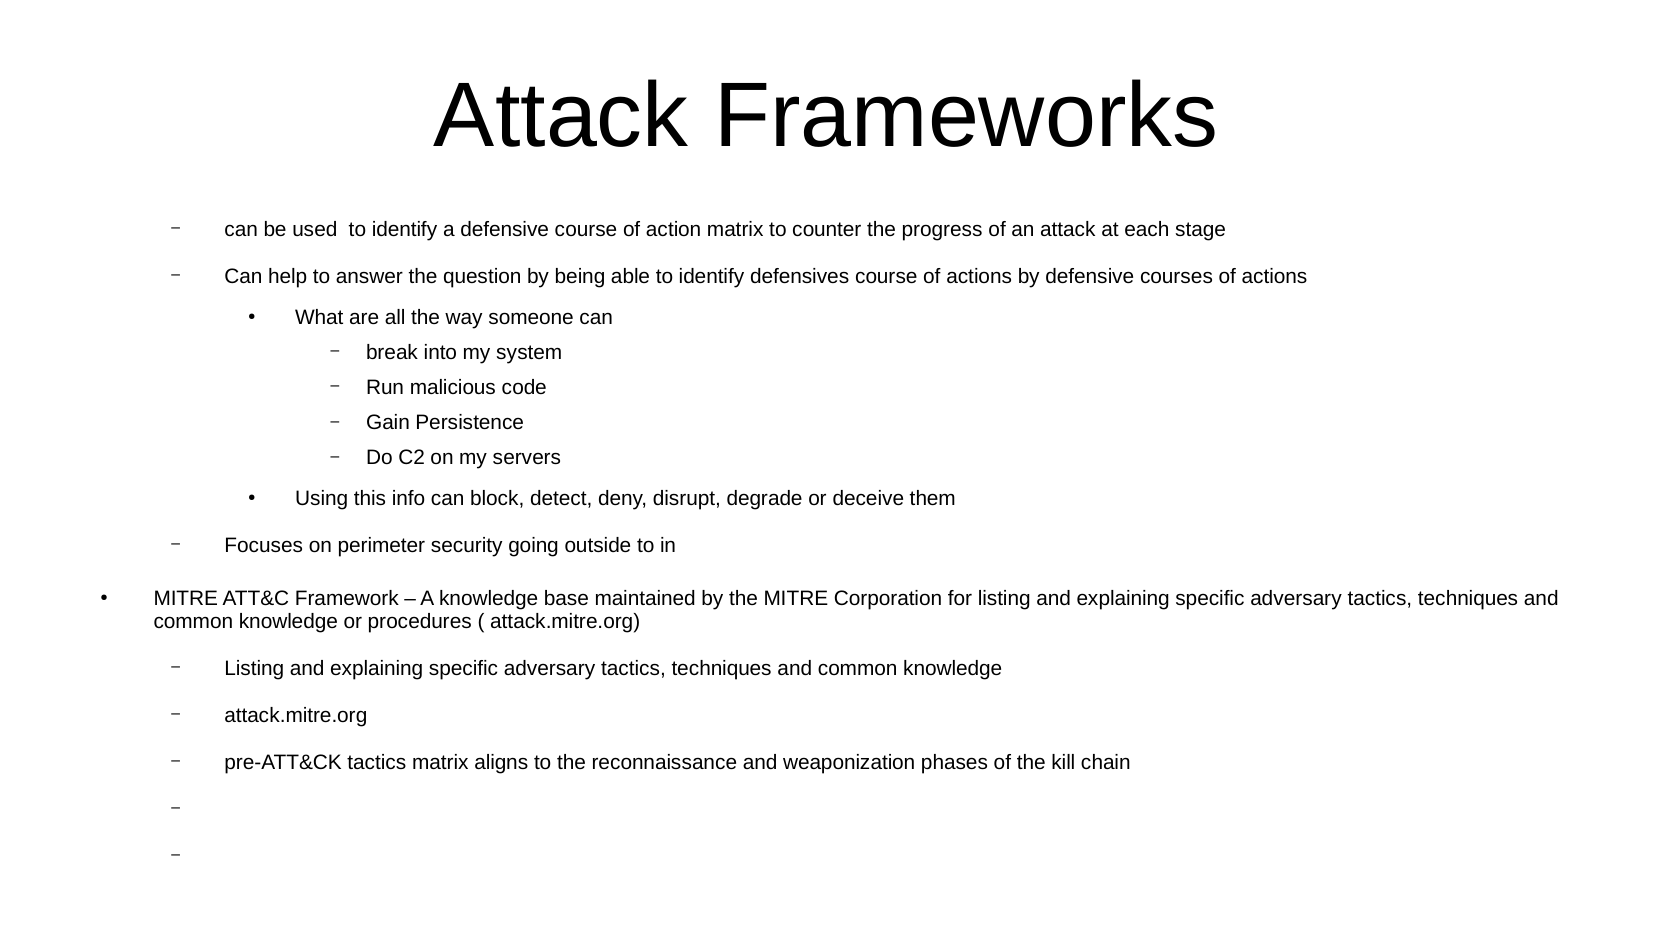

# Attack Frameworks
can be used to identify a defensive course of action matrix to counter the progress of an attack at each stage
Can help to answer the question by being able to identify defensives course of actions by defensive courses of actions
What are all the way someone can
break into my system
Run malicious code
Gain Persistence
Do C2 on my servers
Using this info can block, detect, deny, disrupt, degrade or deceive them
Focuses on perimeter security going outside to in
MITRE ATT&C Framework – A knowledge base maintained by the MITRE Corporation for listing and explaining specific adversary tactics, techniques and common knowledge or procedures ( attack.mitre.org)
Listing and explaining specific adversary tactics, techniques and common knowledge
attack.mitre.org
pre-ATT&CK tactics matrix aligns to the reconnaissance and weaponization phases of the kill chain